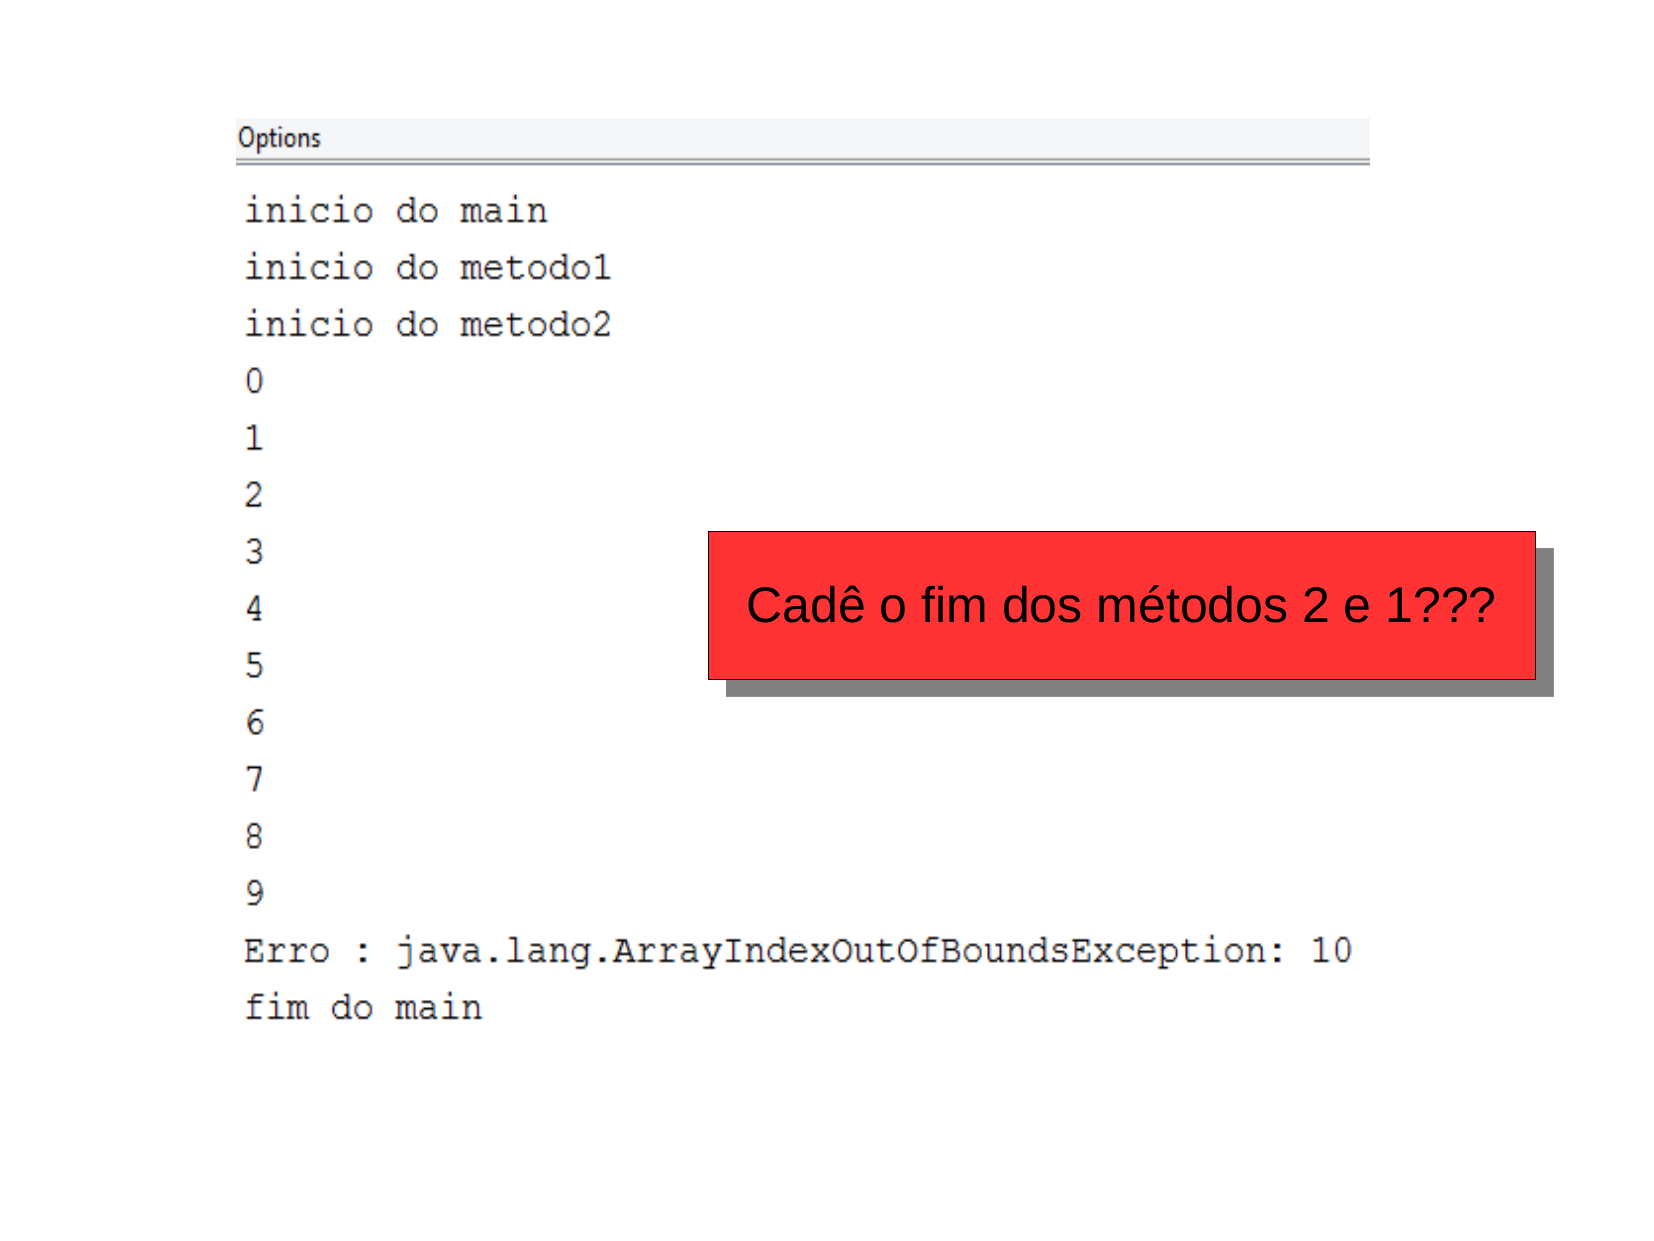

Cadê o fim dos métodos 2 e 1???